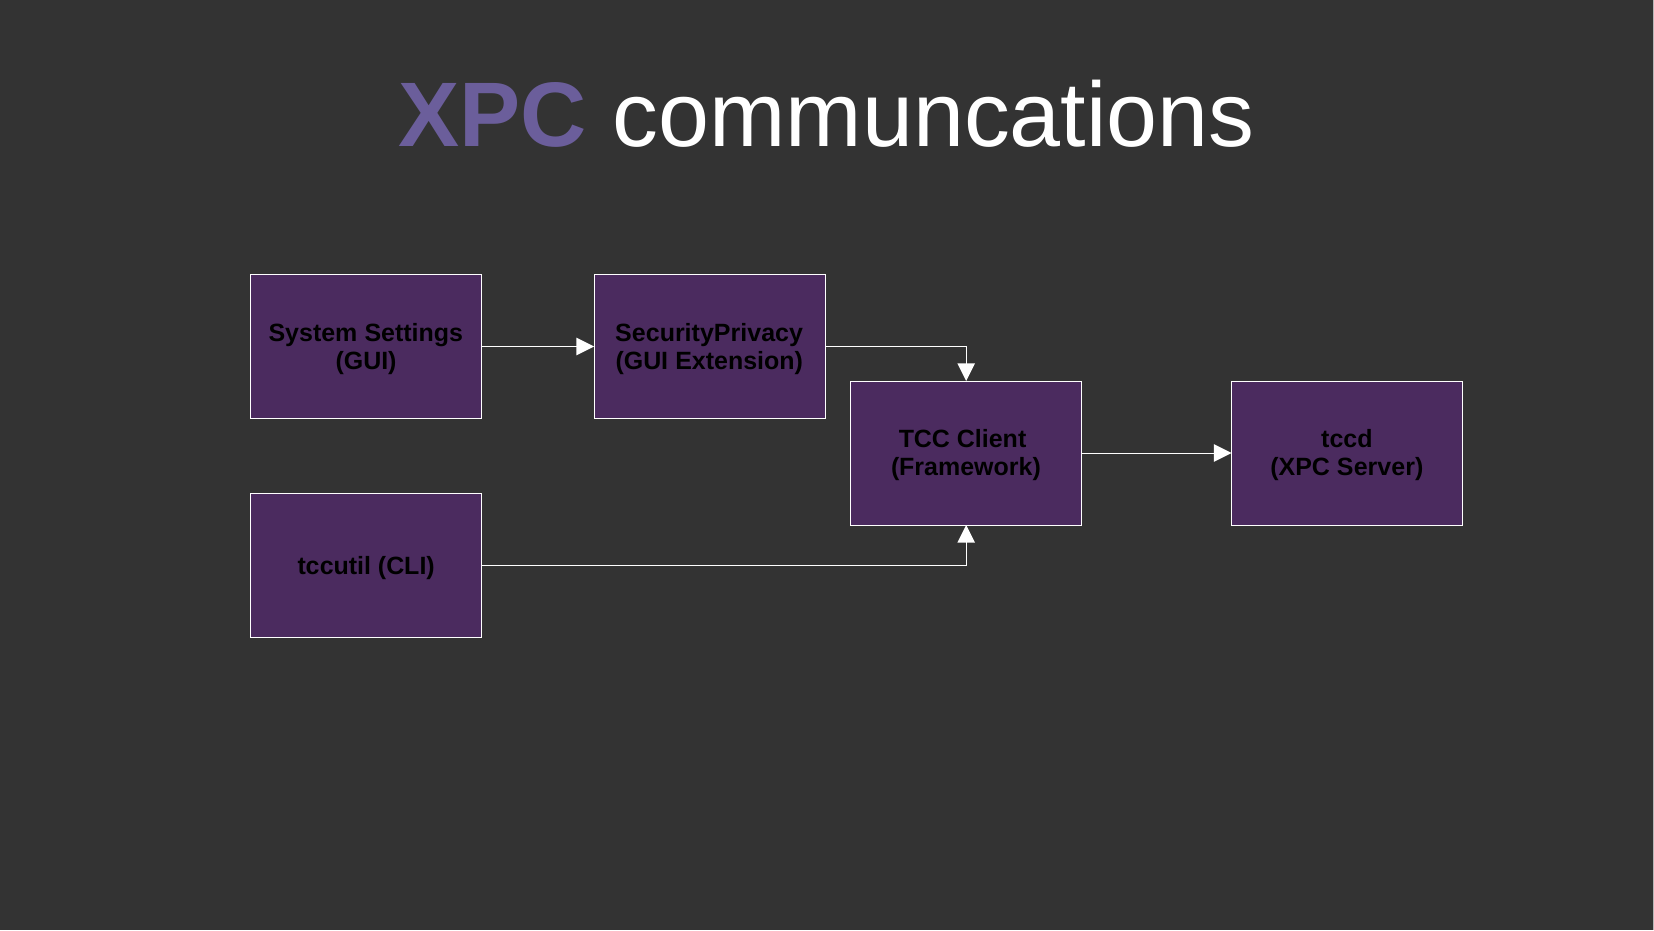

# XPC communcations
System Settings (GUI)
SecurityPrivacy (GUI Extension)
TCC Client
(Framework)
tccd
(XPC Server)
tccutil (CLI)